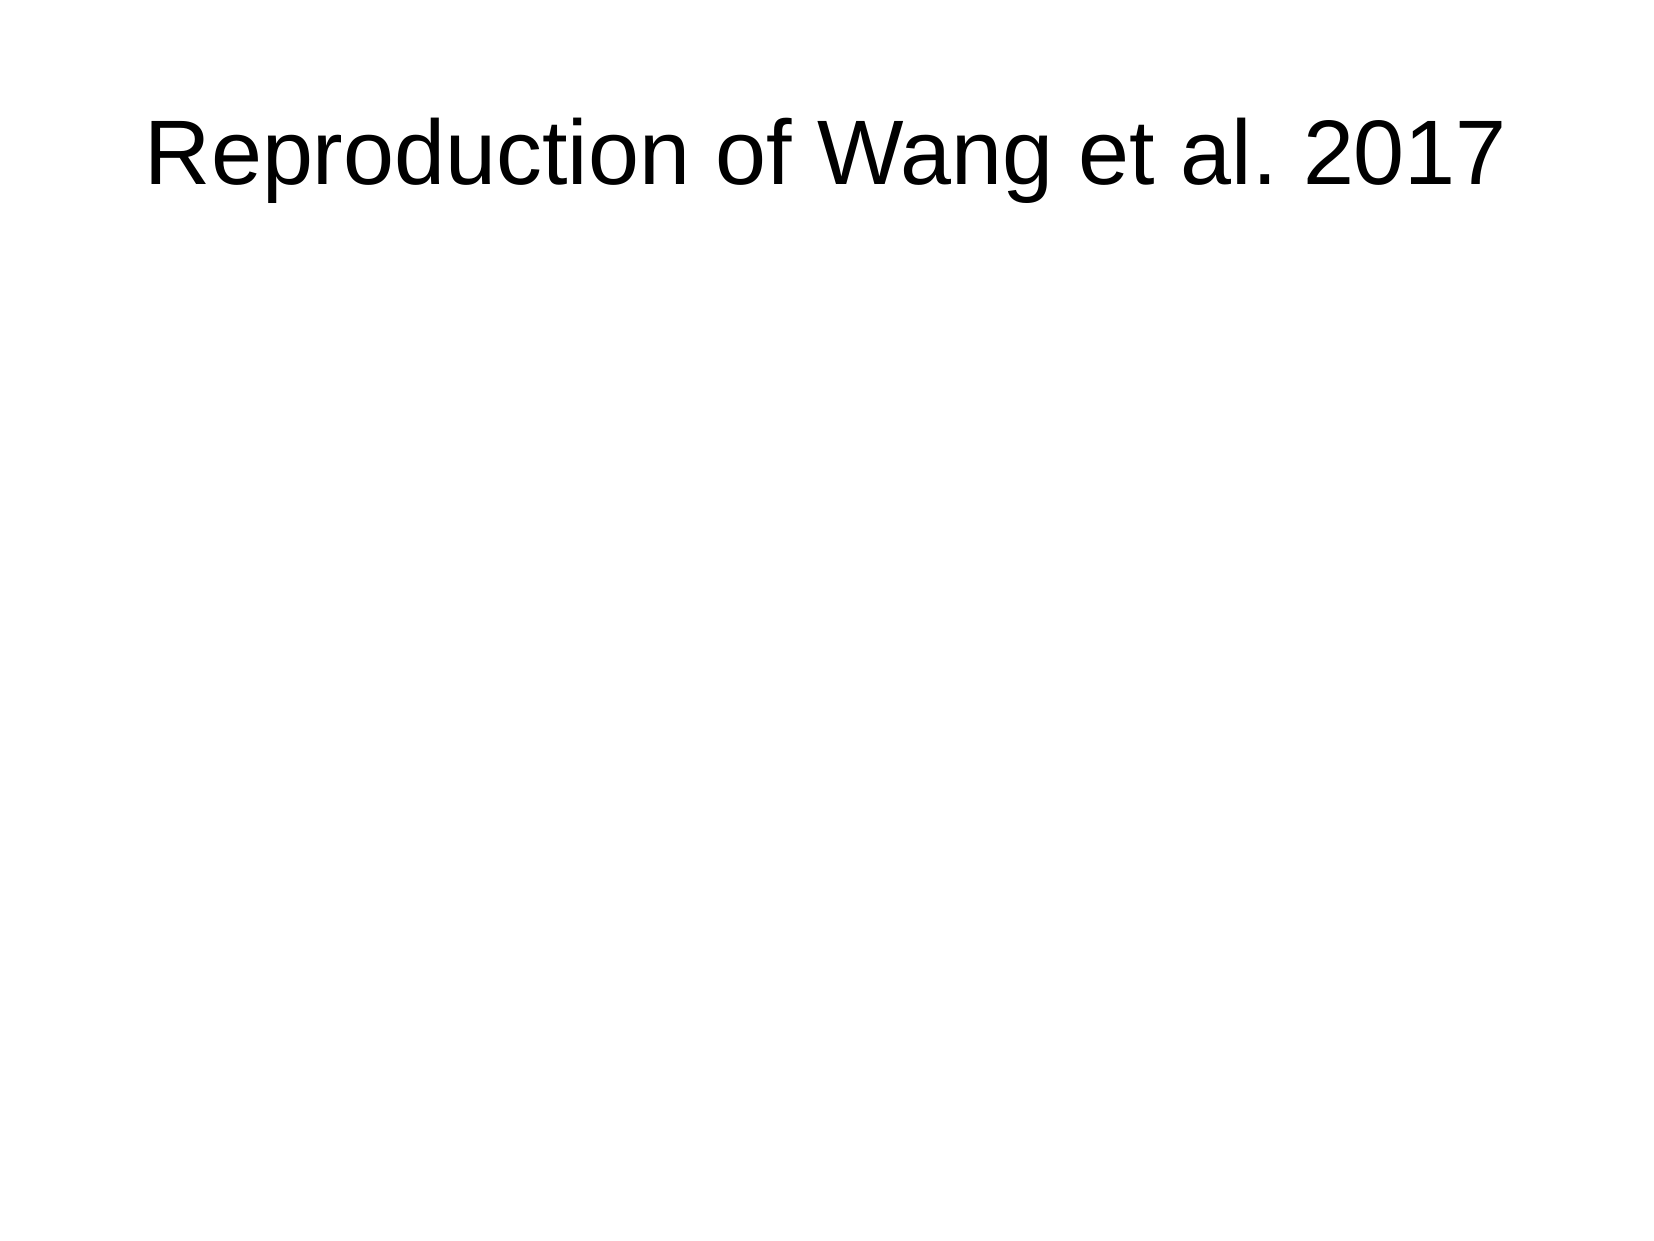

# Reproduction of Wang et al. 2017